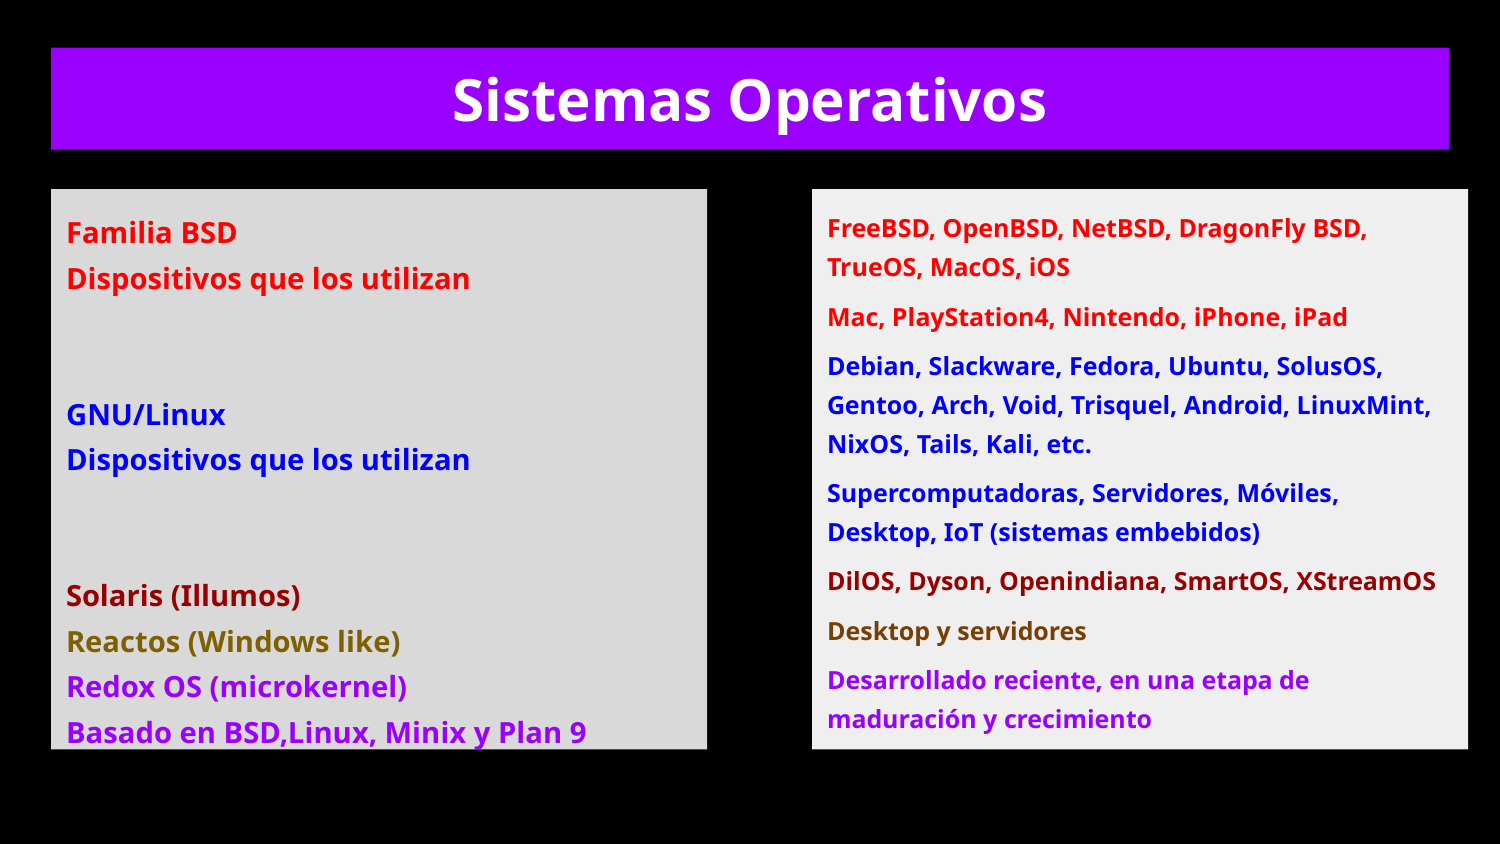

# Sistemas Operativos
Familia BSD
Dispositivos que los utilizan
GNU/Linux
Dispositivos que los utilizan
Solaris (Illumos)
Reactos (Windows like)
Redox OS (microkernel)
Basado en BSD,Linux, Minix y Plan 9
FreeBSD, OpenBSD, NetBSD, DragonFly BSD, TrueOS, MacOS, iOS
Mac, PlayStation4, Nintendo, iPhone, iPad
Debian, Slackware, Fedora, Ubuntu, SolusOS, Gentoo, Arch, Void, Trisquel, Android, LinuxMint, NixOS, Tails, Kali, etc.
Supercomputadoras, Servidores, Móviles, Desktop, IoT (sistemas embebidos)
DilOS, Dyson, Openindiana, SmartOS, XStreamOS
Desktop y servidores
Desarrollado reciente, en una etapa de maduración y crecimiento